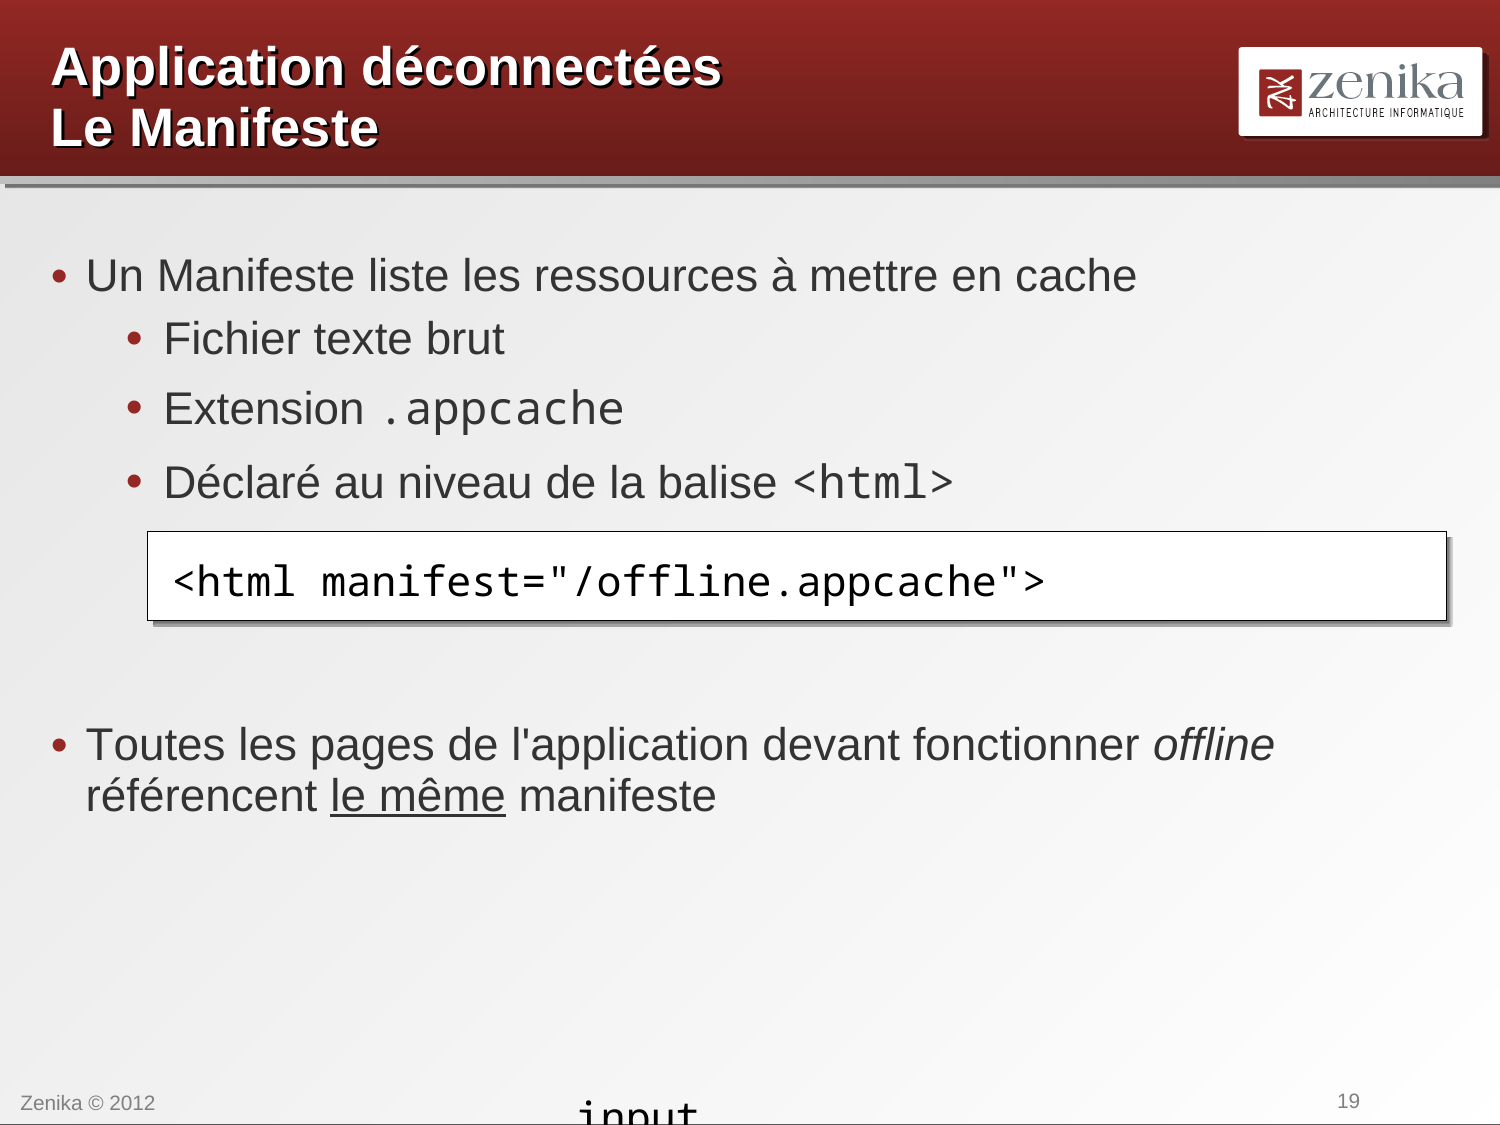

# Application déconnectées Le Manifeste
Un Manifeste liste les ressources à mettre en cache
Fichier texte brut
Extension .appcache
Déclaré au niveau de la balise <html>
Toutes les pages de l'application devant fonctionner offline référencent le même manifeste
<html manifest="/offline.appcache">